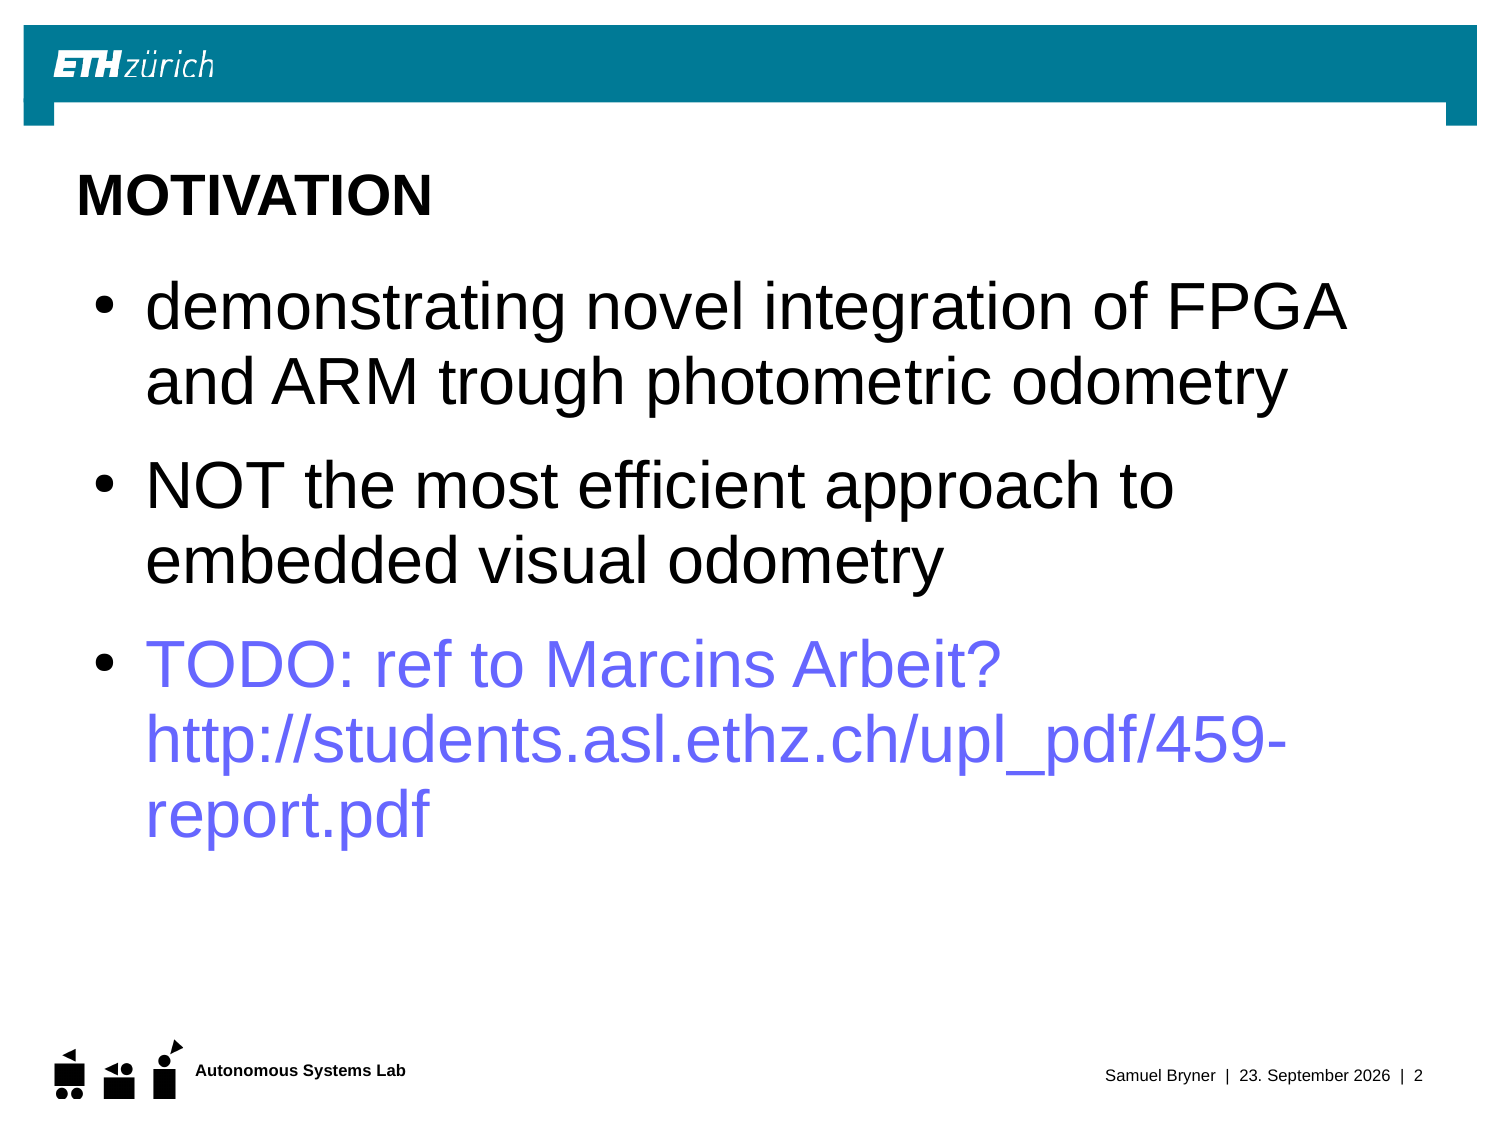

# MOTIVATION
demonstrating novel integration of FPGA and ARM trough photometric odometry
NOT the most efficient approach to embedded visual odometry
TODO: ref to Marcins Arbeit? http://students.asl.ethz.ch/upl_pdf/459-report.pdf
Samuel Bryner
2